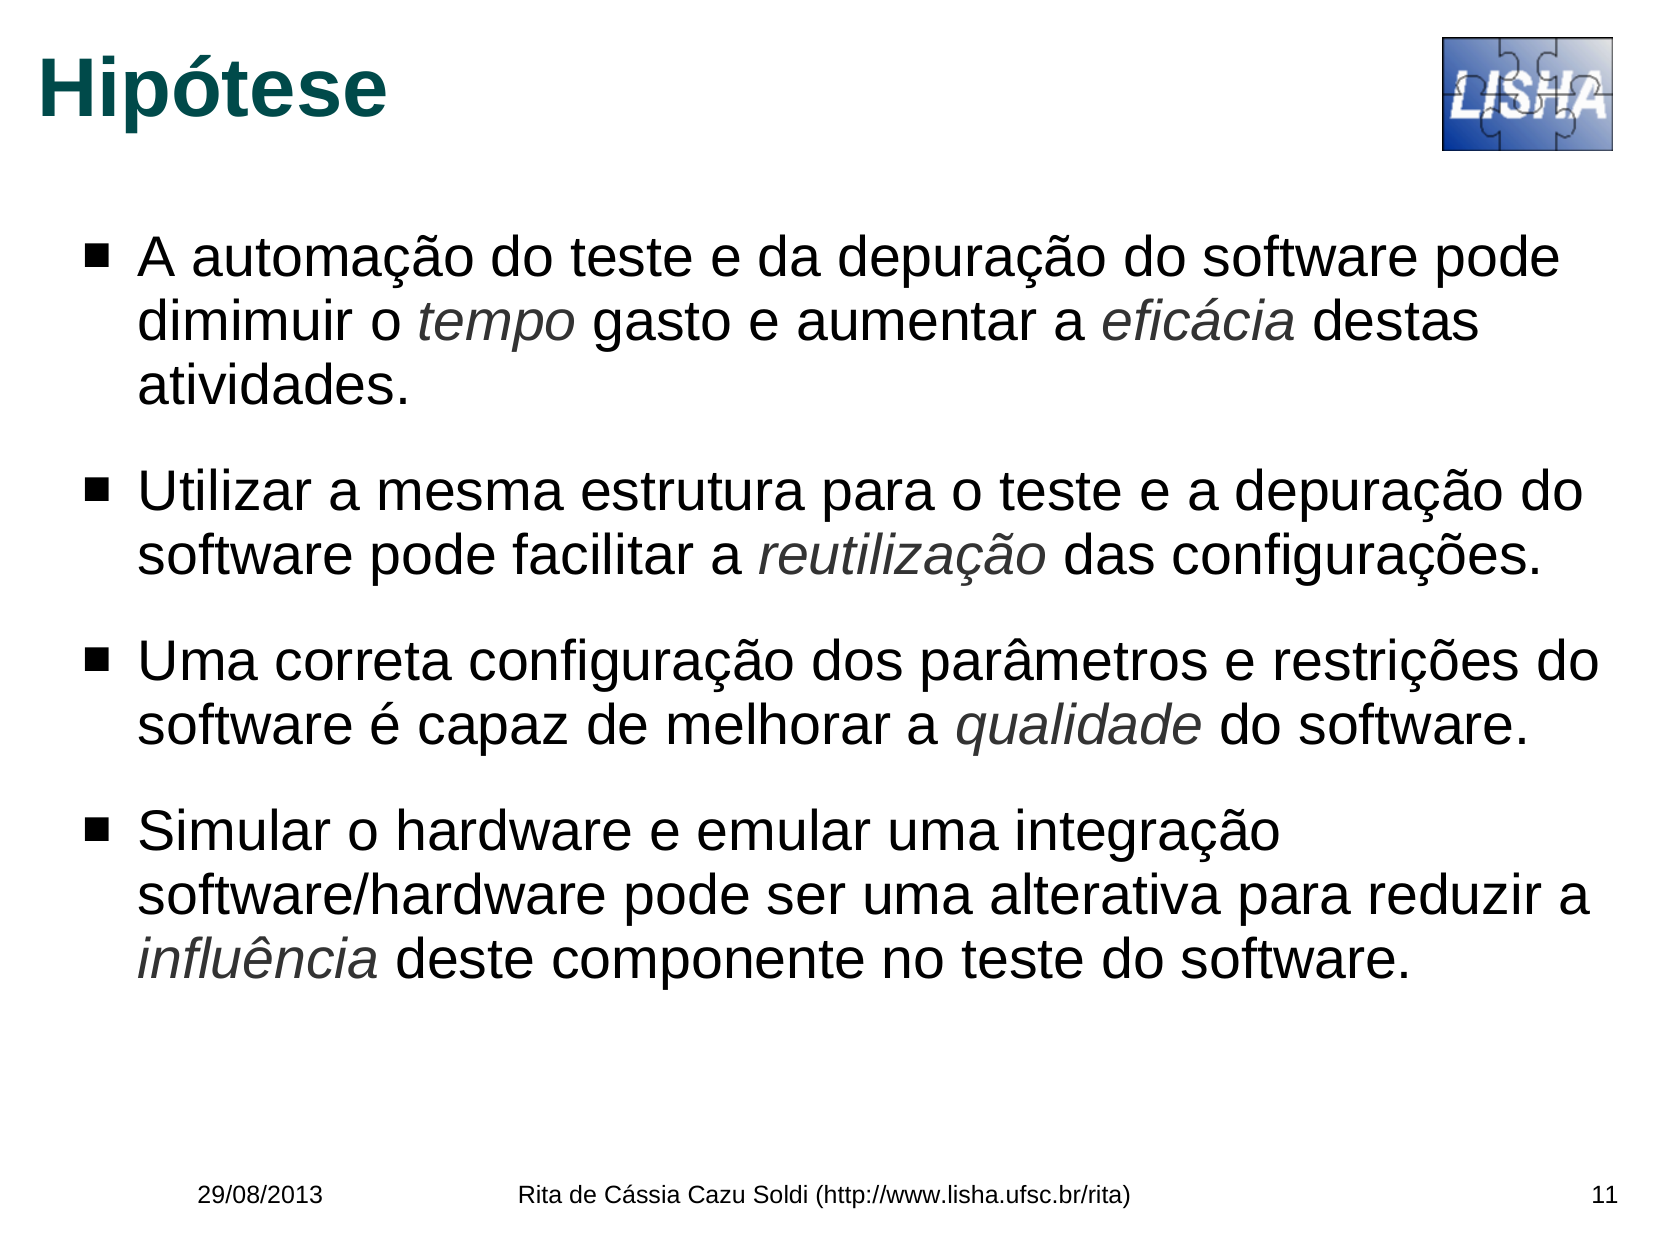

# Hipótese
A automação do teste e da depuração do software pode dimimuir o tempo gasto e aumentar a eficácia destas atividades.
Utilizar a mesma estrutura para o teste e a depuração do software pode facilitar a reutilização das configurações.
Uma correta configuração dos parâmetros e restrições do software é capaz de melhorar a qualidade do software.
Simular o hardware e emular uma integração software/hardware pode ser uma alterativa para reduzir a influência deste componente no teste do software.